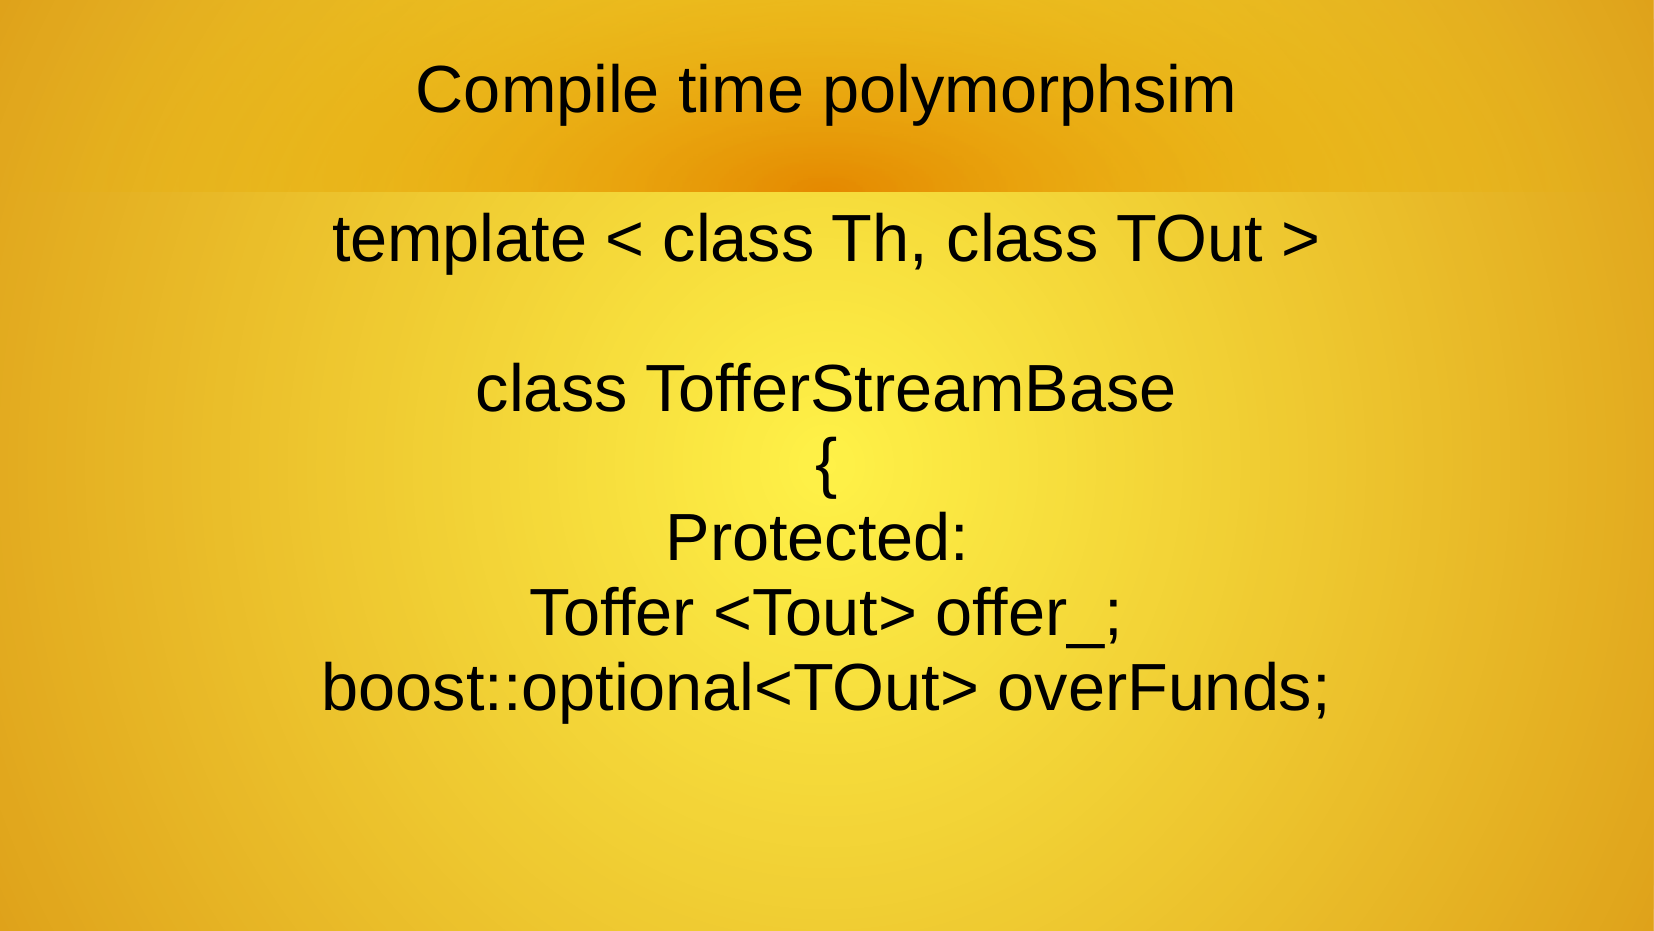

# Compile time polymorphsim
template < class Th, class TOut >
class TofferStreamBase
{
Protected:
Toffer <Tout> offer_;
boost::optional<TOut> overFunds;